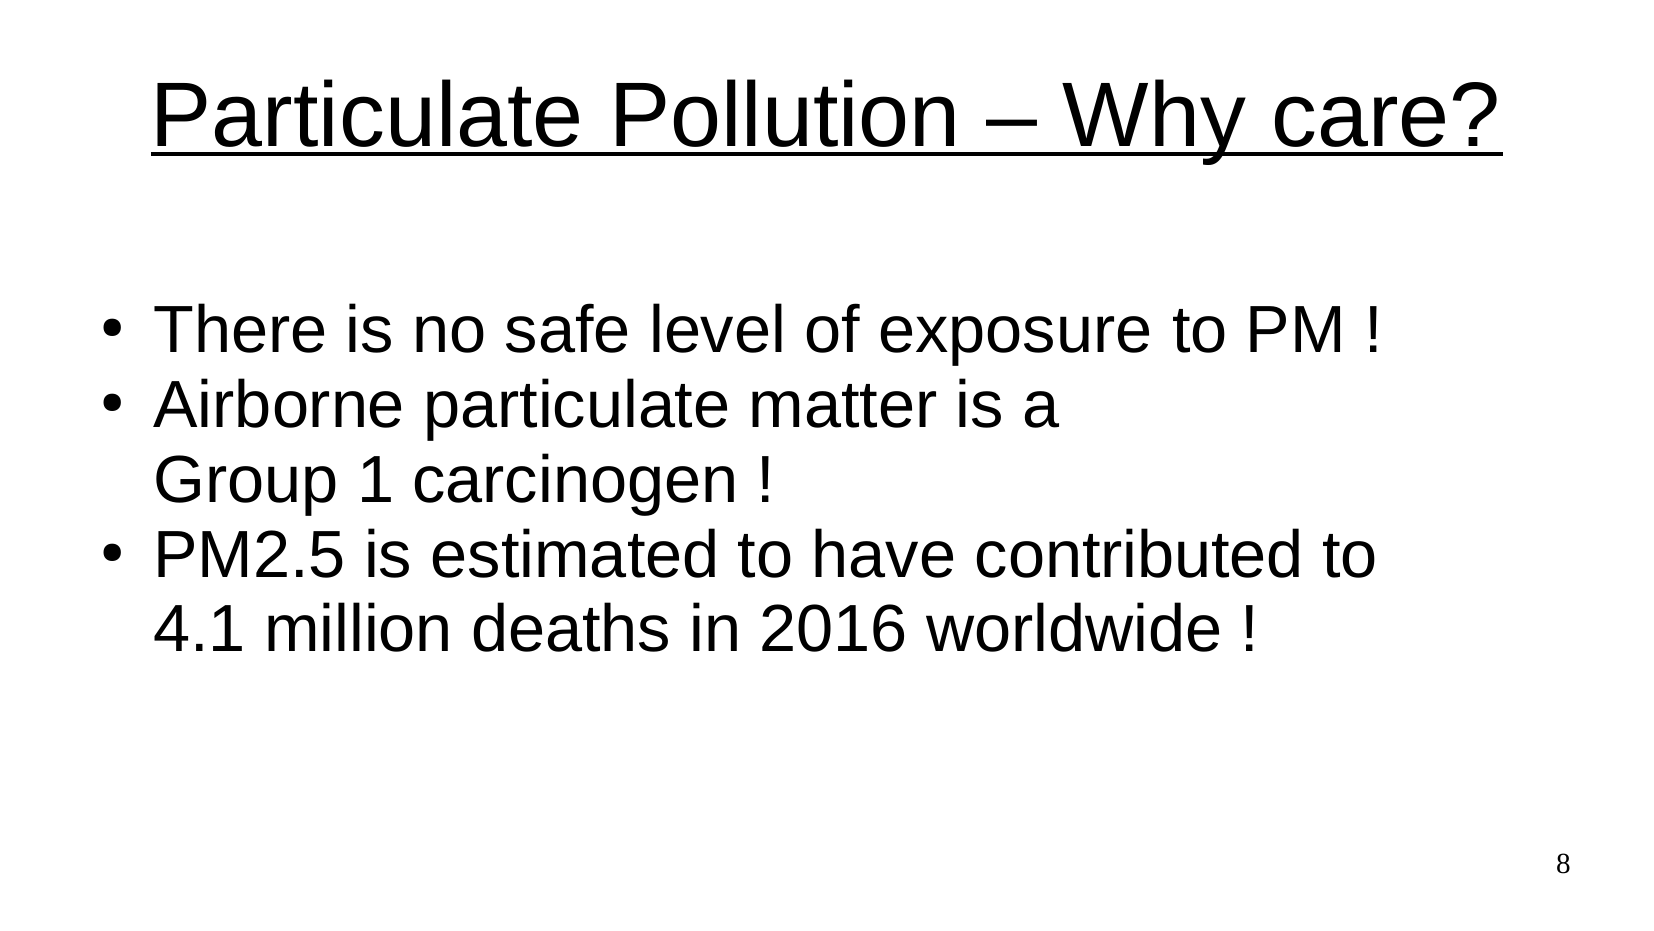

# Particulate Pollution – Why care?
There is no safe level of exposure to PM !
Airborne particulate matter is a
Group 1 carcinogen !
PM2.5 is estimated to have contributed to
4.1 million deaths in 2016 worldwide !
8